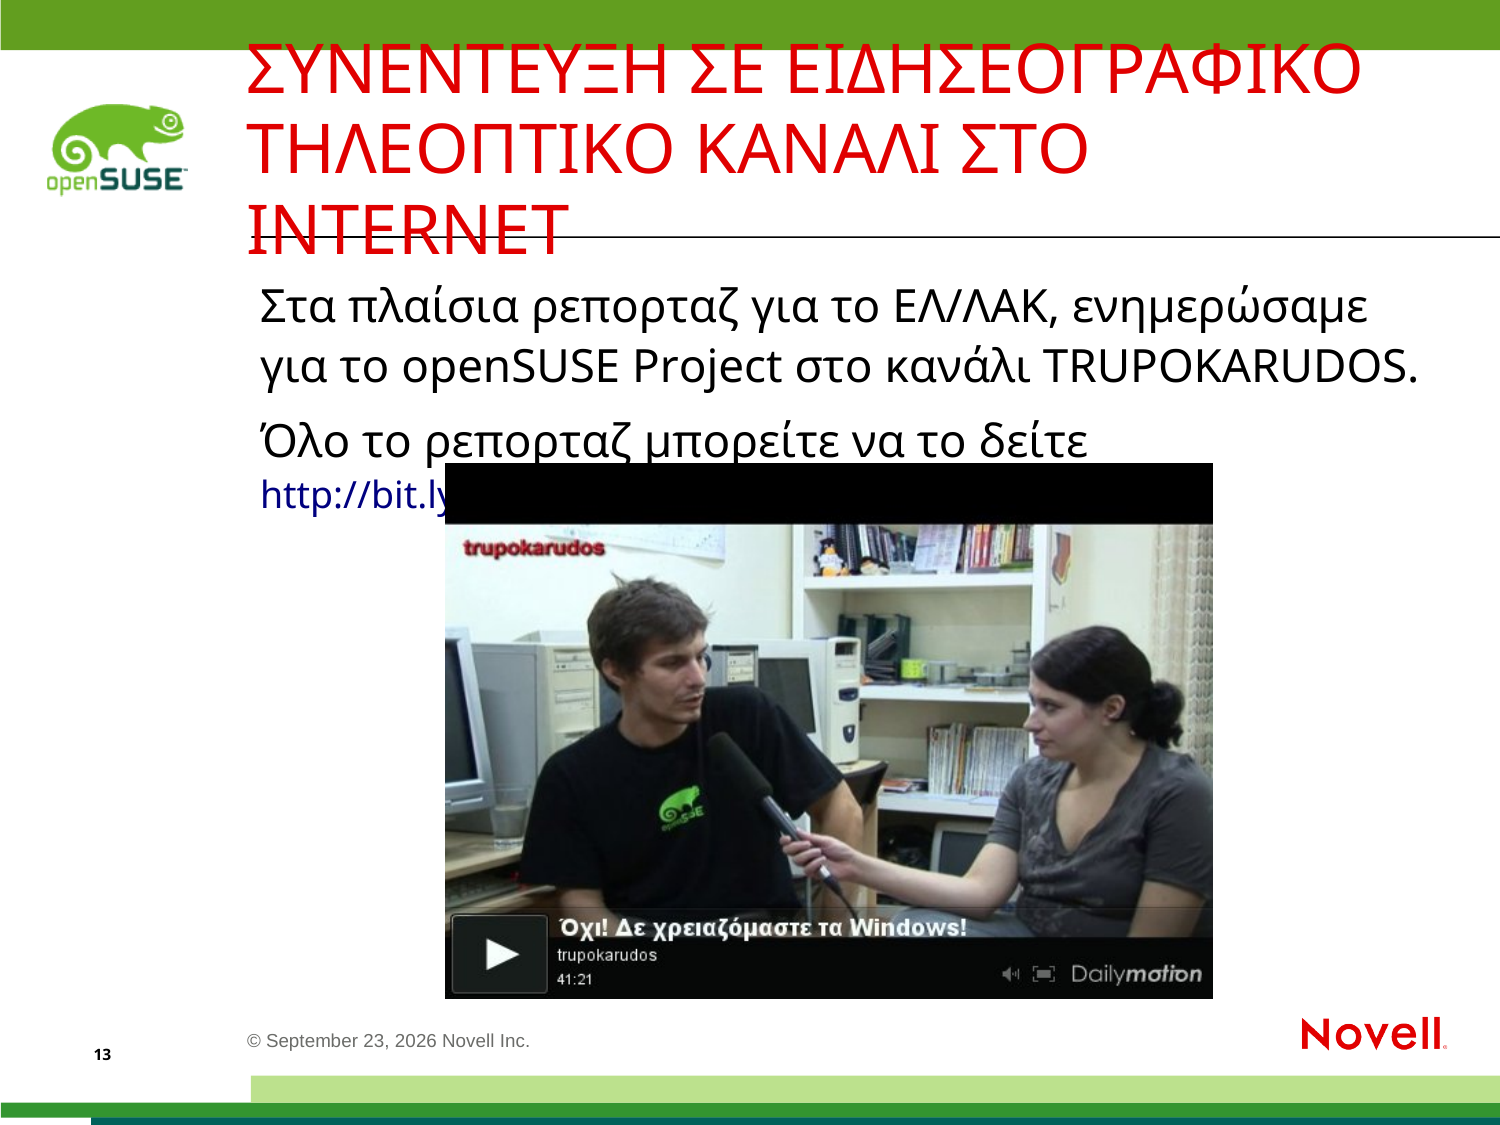

# ΣΥΝΕΝΤΕΥΞΗ ΣΕ ΕΙΔΗΣΕΟΓΡΑΦΙΚΟ ΤΗΛΕΟΠΤΙΚΟ ΚΑΝΑΛΙ ΣΤΟ INTERNET
Στα πλαίσια ρεπορταζ για το ΕΛ/ΛΑΚ, ενημερώσαμε για το openSUSE Project στο κανάλι TRUPOKARUDOS.
Όλο το ρεπορταζ μπορείτε να το δείτε http://bit.ly/hJ1WCG